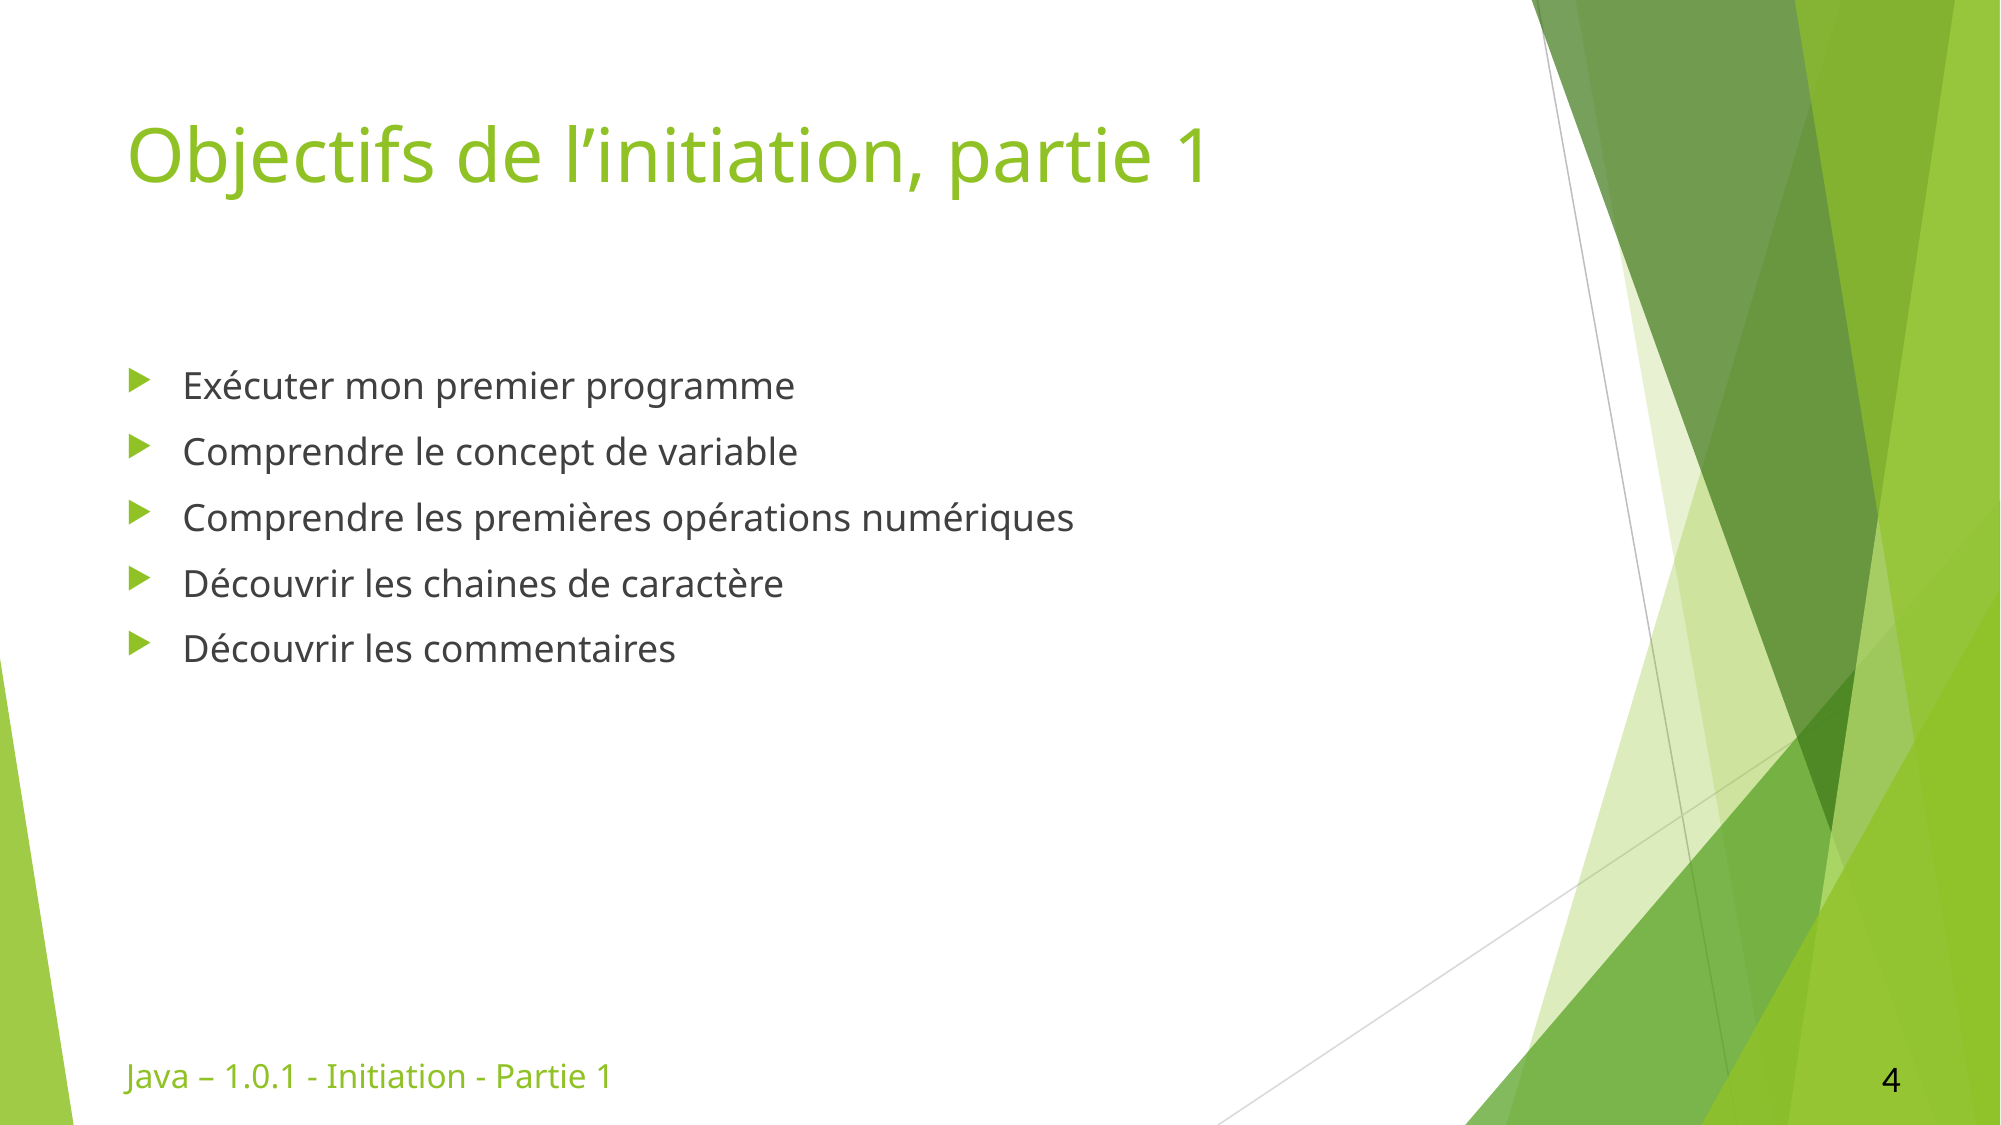

# Objectifs de l’initiation, partie 1
Exécuter mon premier programme
Comprendre le concept de variable
Comprendre les premières opérations numériques
Découvrir les chaines de caractère
Découvrir les commentaires
Java – 1.0.1 - Initiation - Partie 1